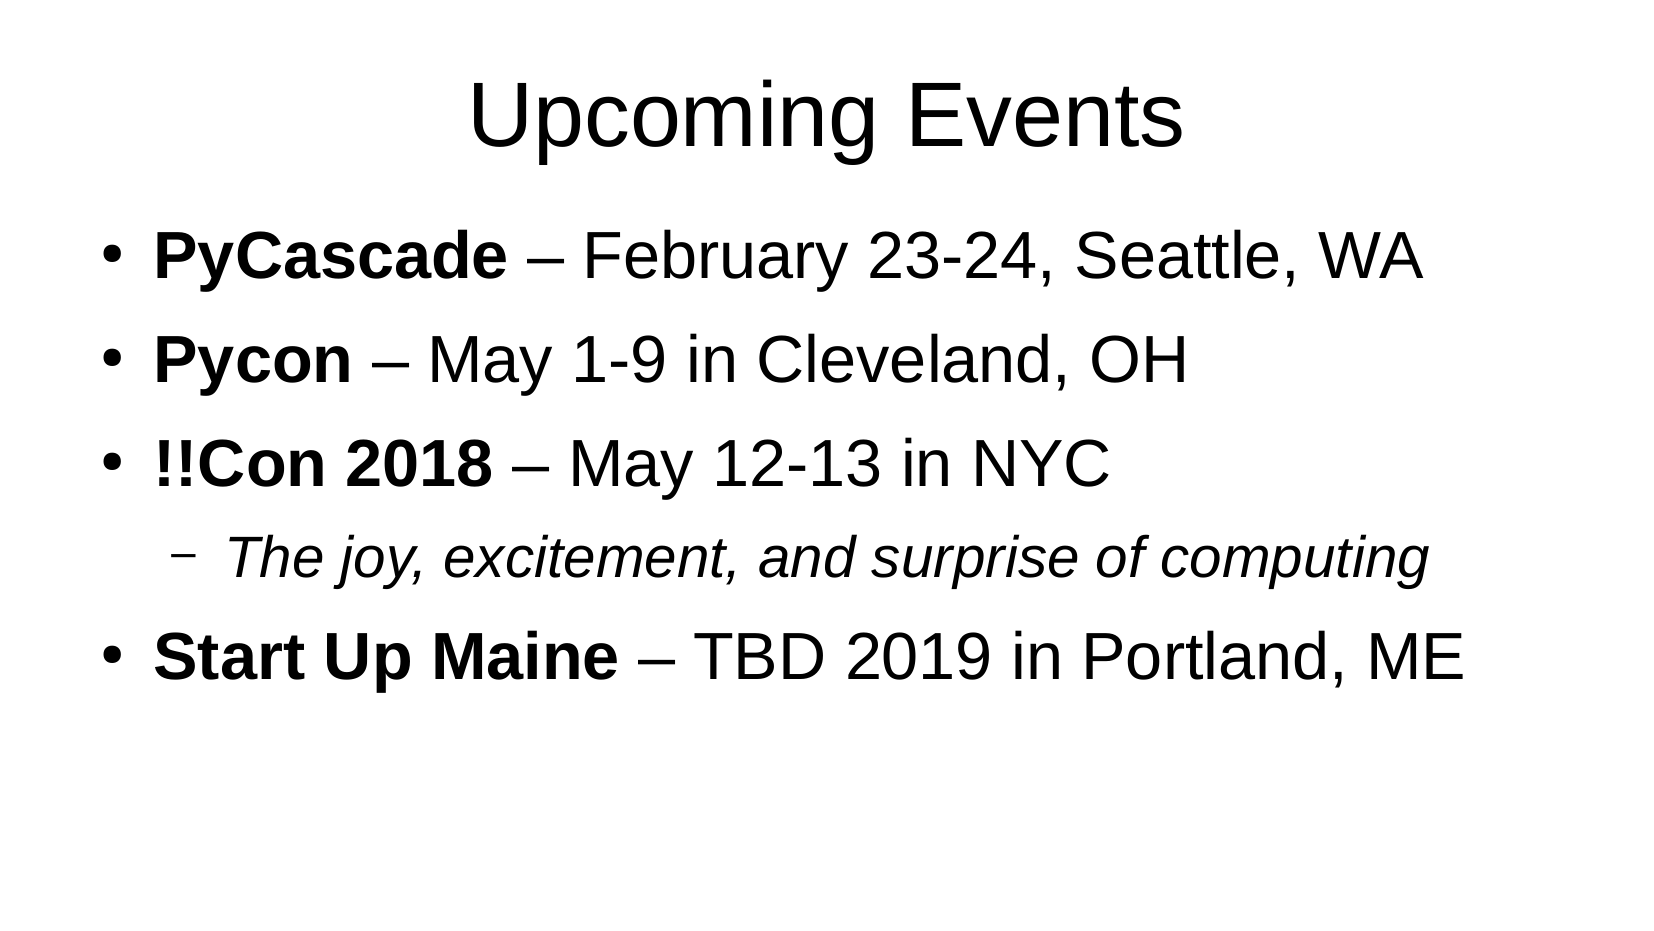

# Upcoming Events
PyCascade – February 23-24, Seattle, WA
Pycon – May 1-9 in Cleveland, OH
!!Con 2018 – May 12-13 in NYC
The joy, excitement, and surprise of computing
Start Up Maine – TBD 2019 in Portland, ME